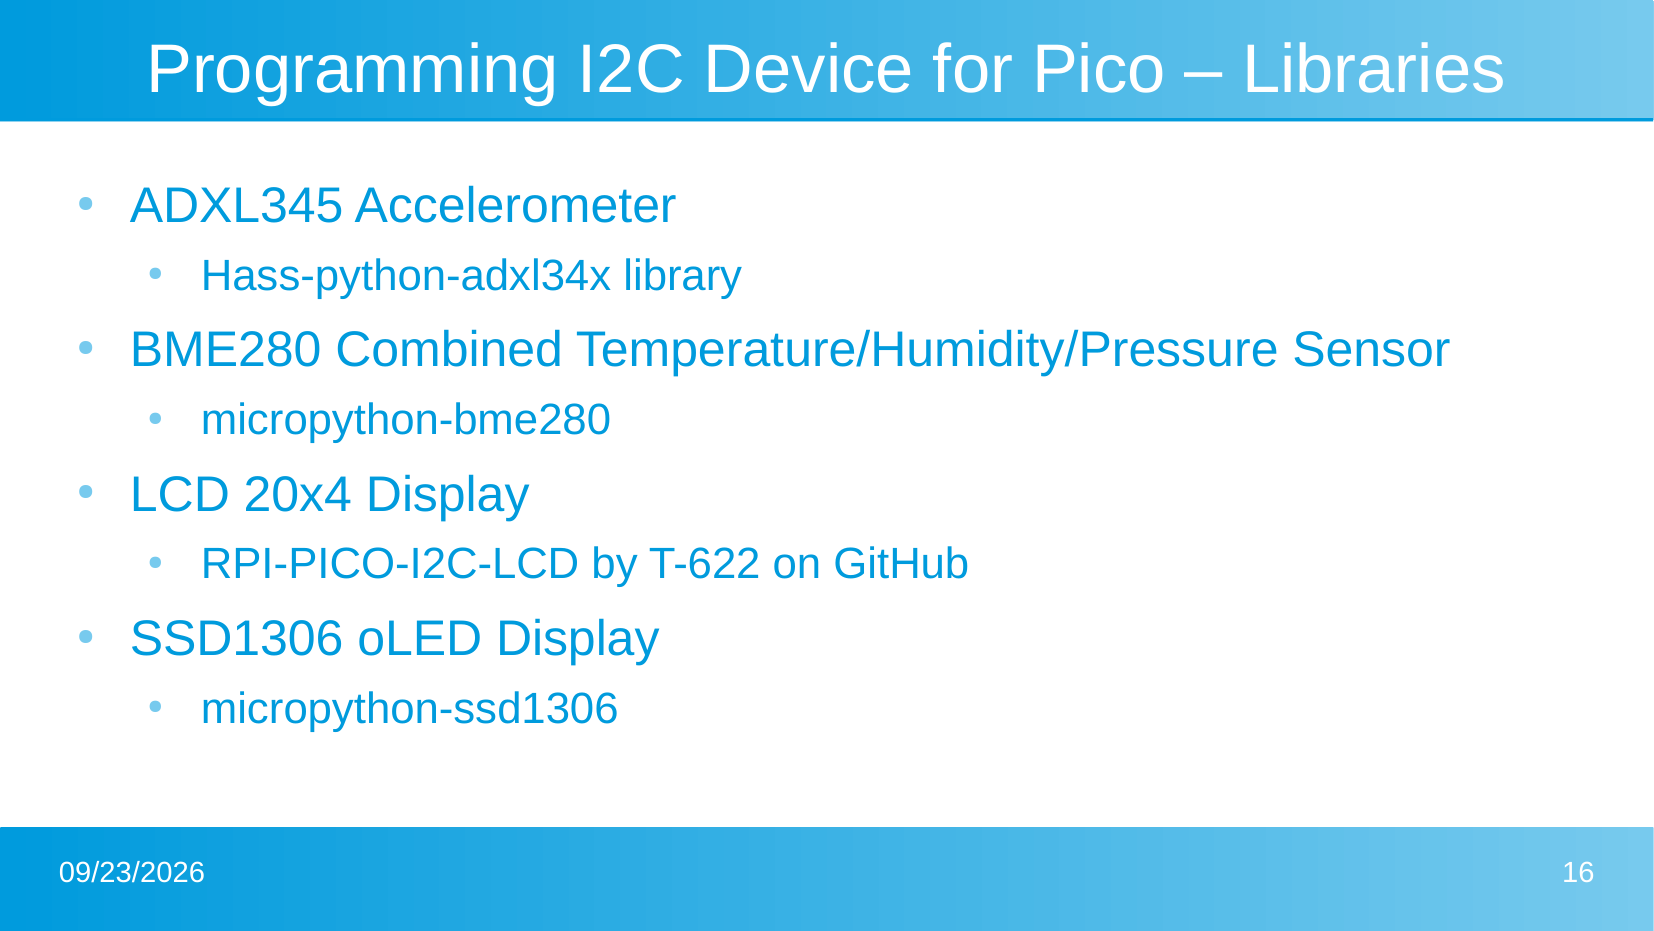

# Programming I2C Device for Pico – Libraries
ADXL345 Accelerometer
Hass-python-adxl34x library
BME280 Combined Temperature/Humidity/Pressure Sensor
micropython-bme280
LCD 20x4 Display
RPI-PICO-I2C-LCD by T-622 on GitHub
SSD1306 oLED Display
micropython-ssd1306
16